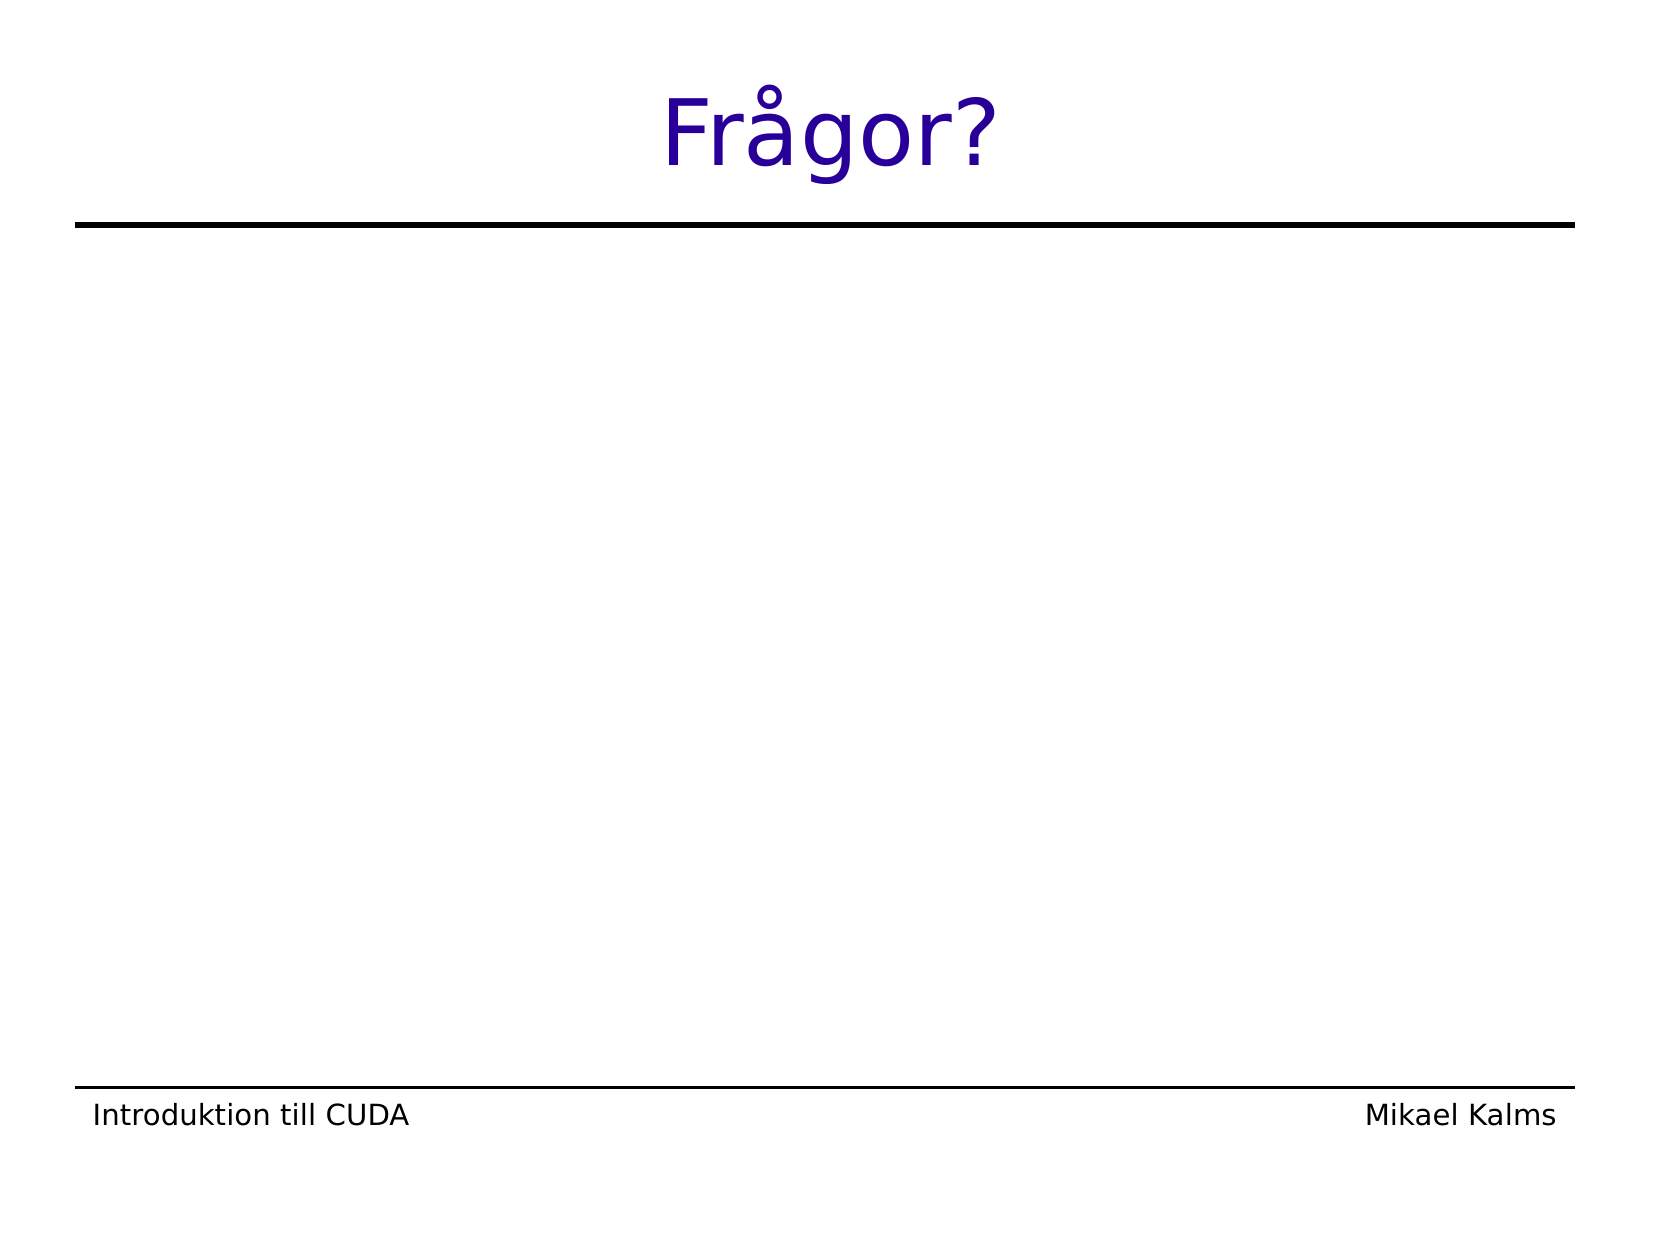

# Frågor?
Introduktion till CUDA
Mikael Kalms